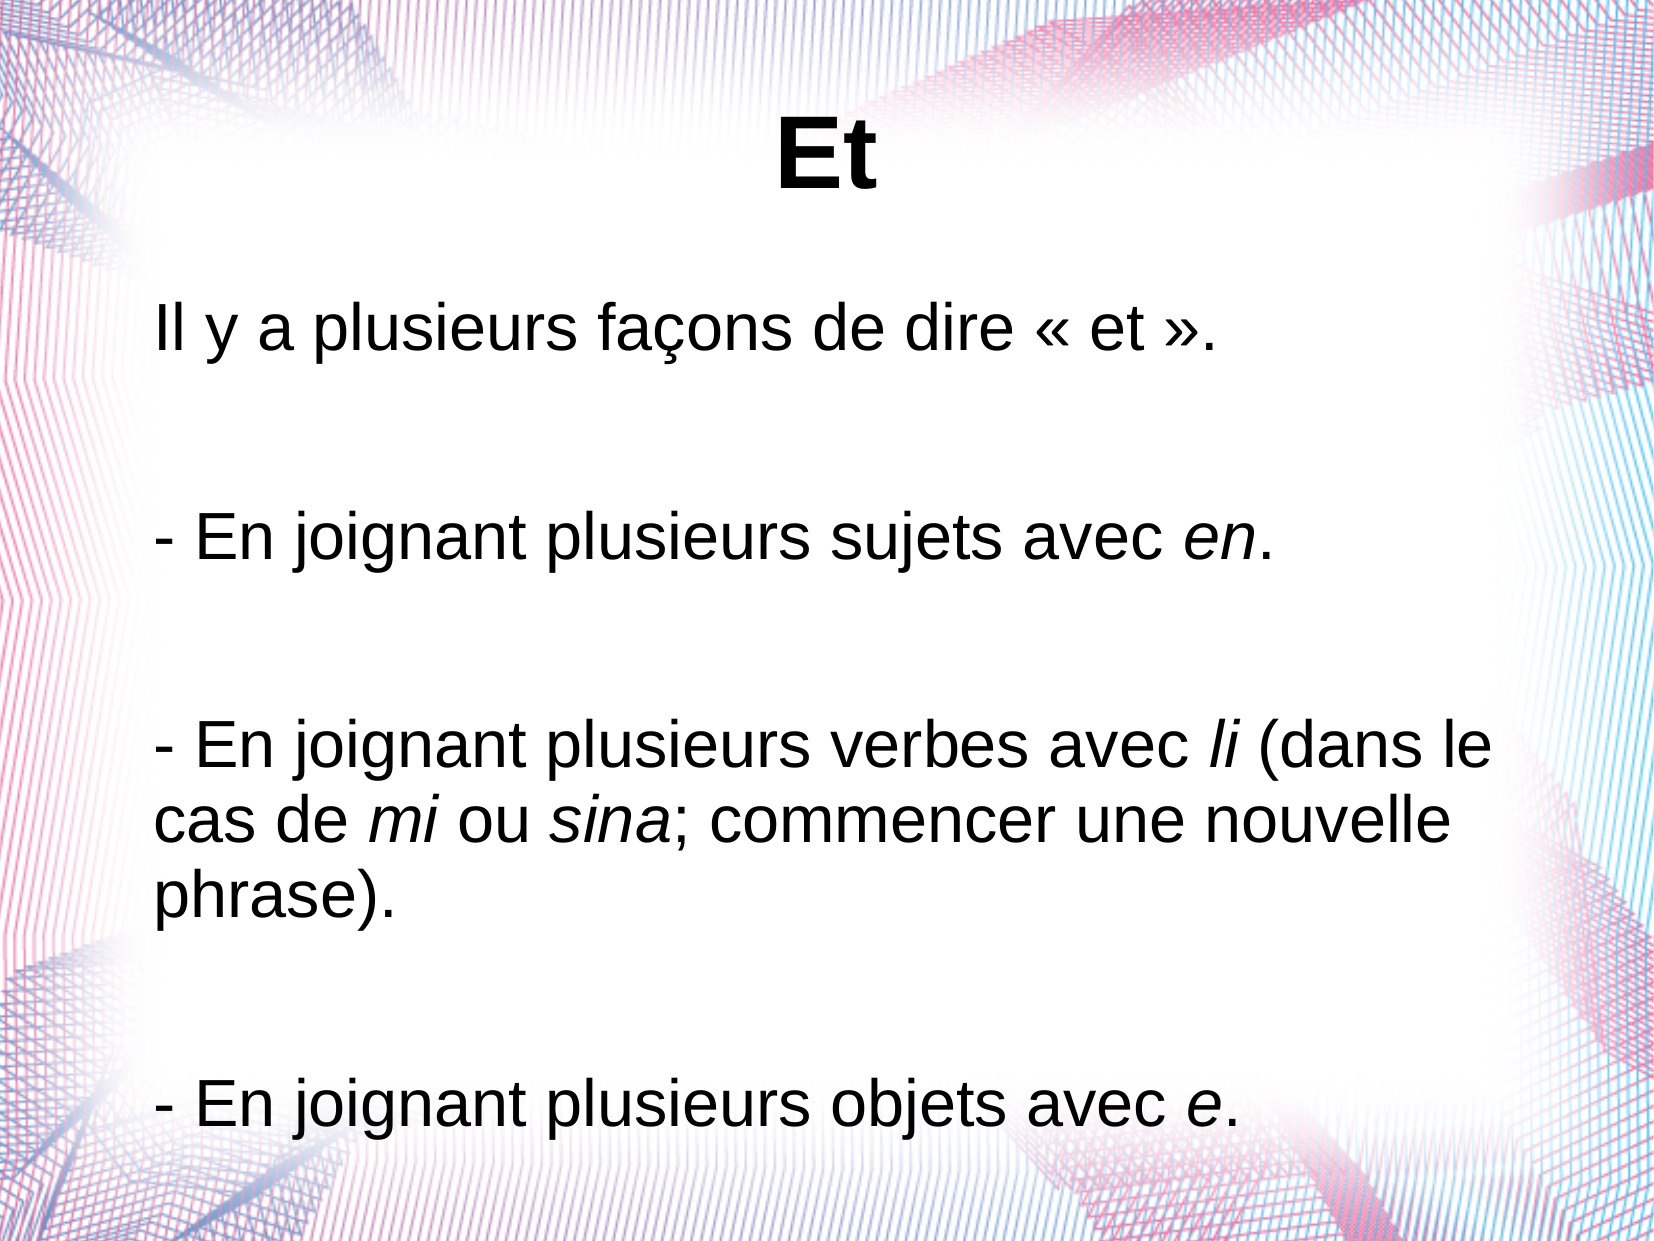

# Et
Il y a plusieurs façons de dire « et ».
- En joignant plusieurs sujets avec en.
- En joignant plusieurs verbes avec li (dans le cas de mi ou sina; commencer une nouvelle phrase).
- En joignant plusieurs objets avec e.